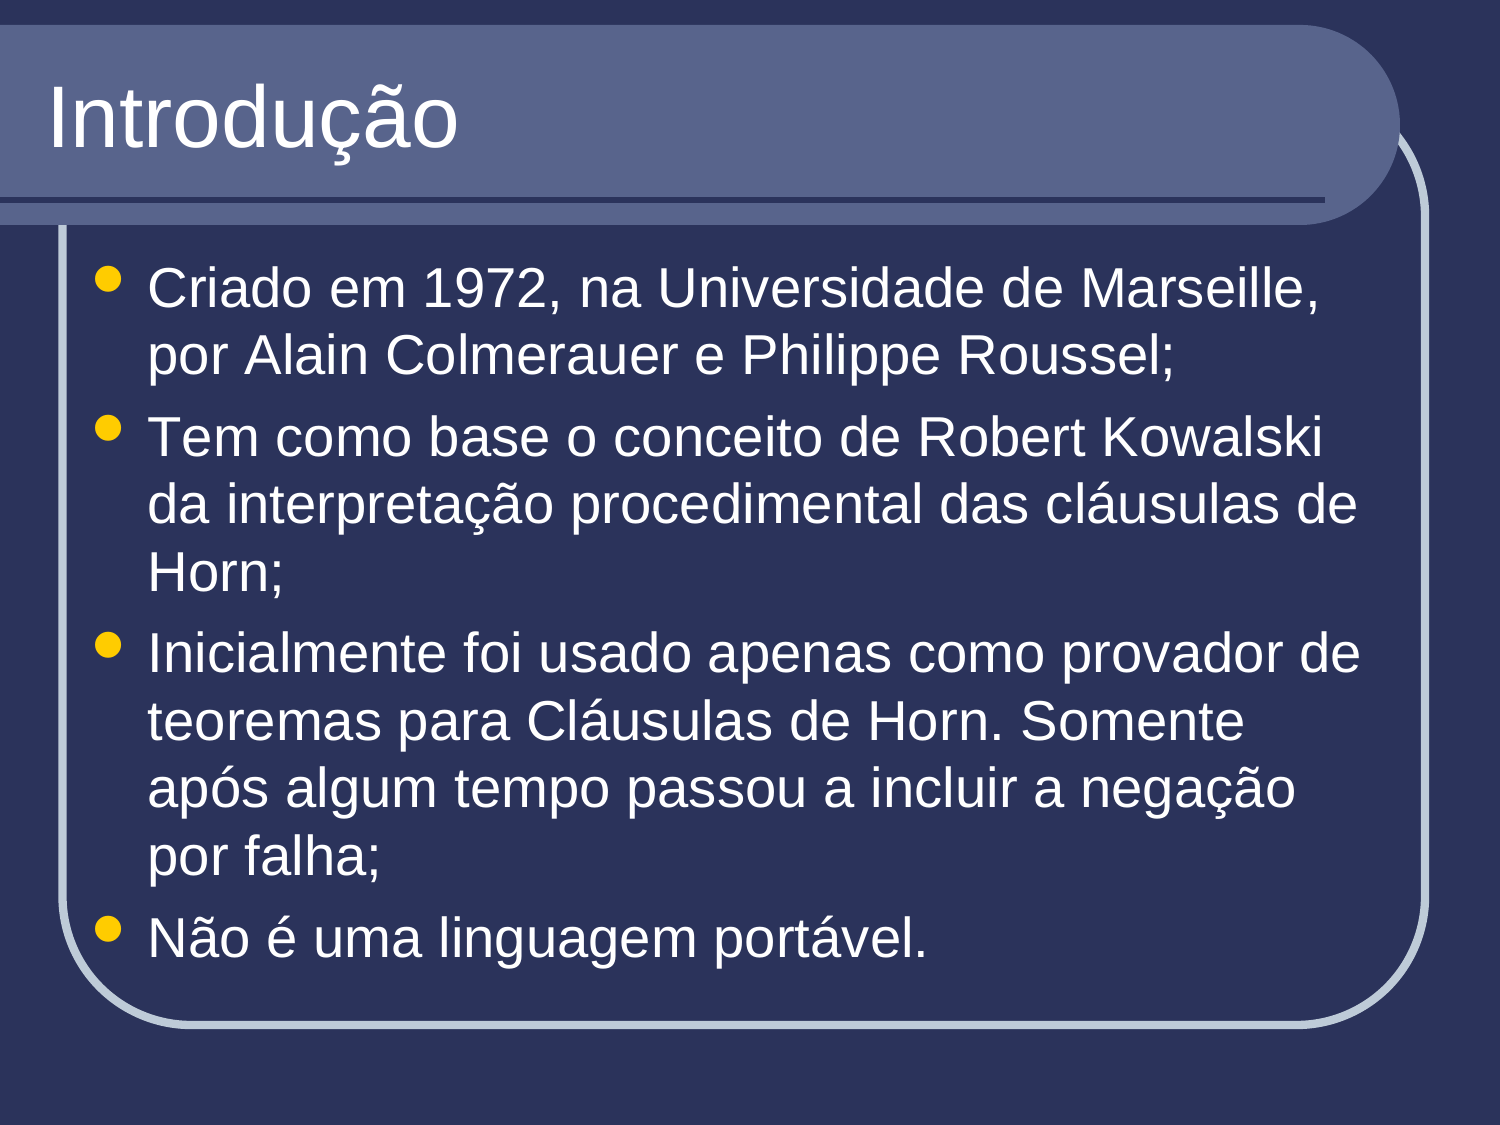

# Introdução
Criado em 1972, na Universidade de Marseille, por Alain Colmerauer e Philippe Roussel;
Tem como base o conceito de Robert Kowalski da interpretação procedimental das cláusulas de Horn;
Inicialmente foi usado apenas como provador de teoremas para Cláusulas de Horn. Somente após algum tempo passou a incluir a negação por falha;
Não é uma linguagem portável.